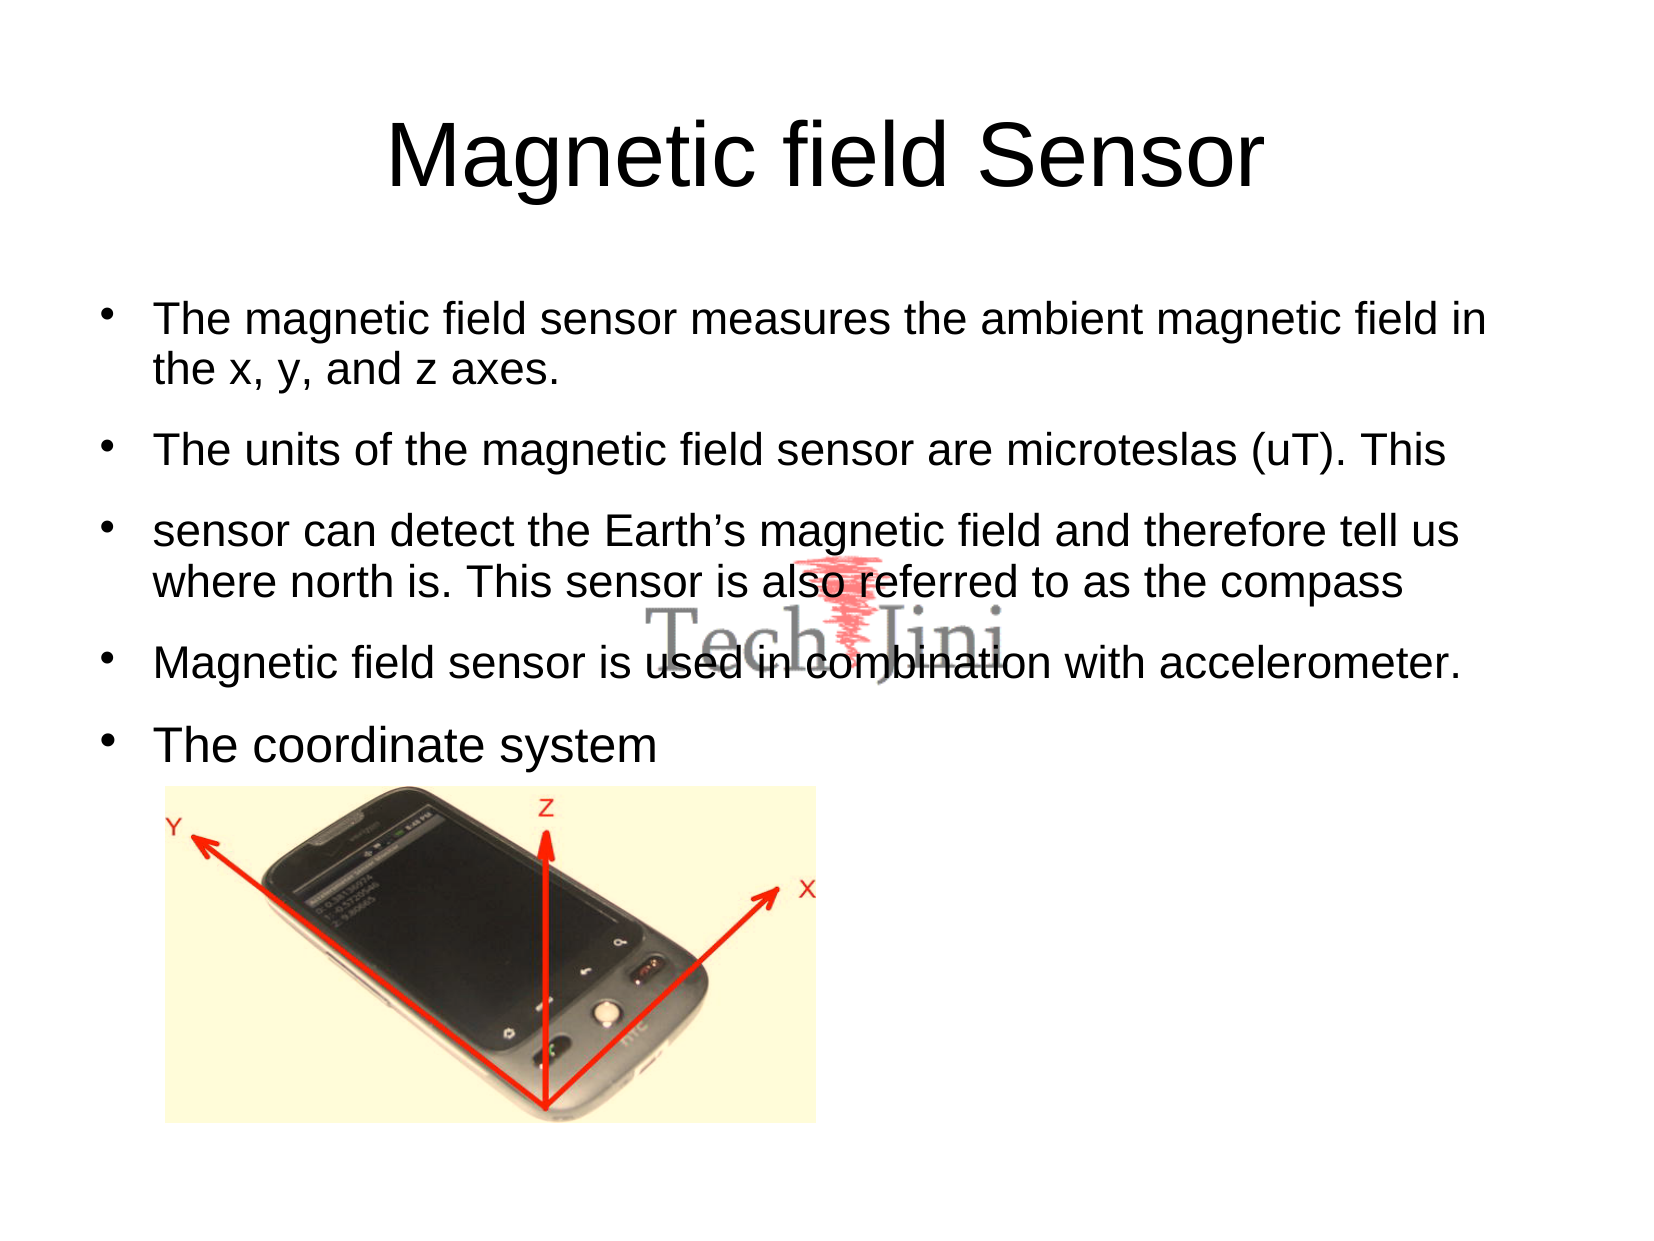

# Magnetic field Sensor
The magnetic field sensor measures the ambient magnetic field in the x, y, and z axes.
The units of the magnetic field sensor are microteslas (uT). This
sensor can detect the Earth’s magnetic field and therefore tell us where north is. This sensor is also referred to as the compass
Magnetic field sensor is used in combination with accelerometer.
The coordinate system